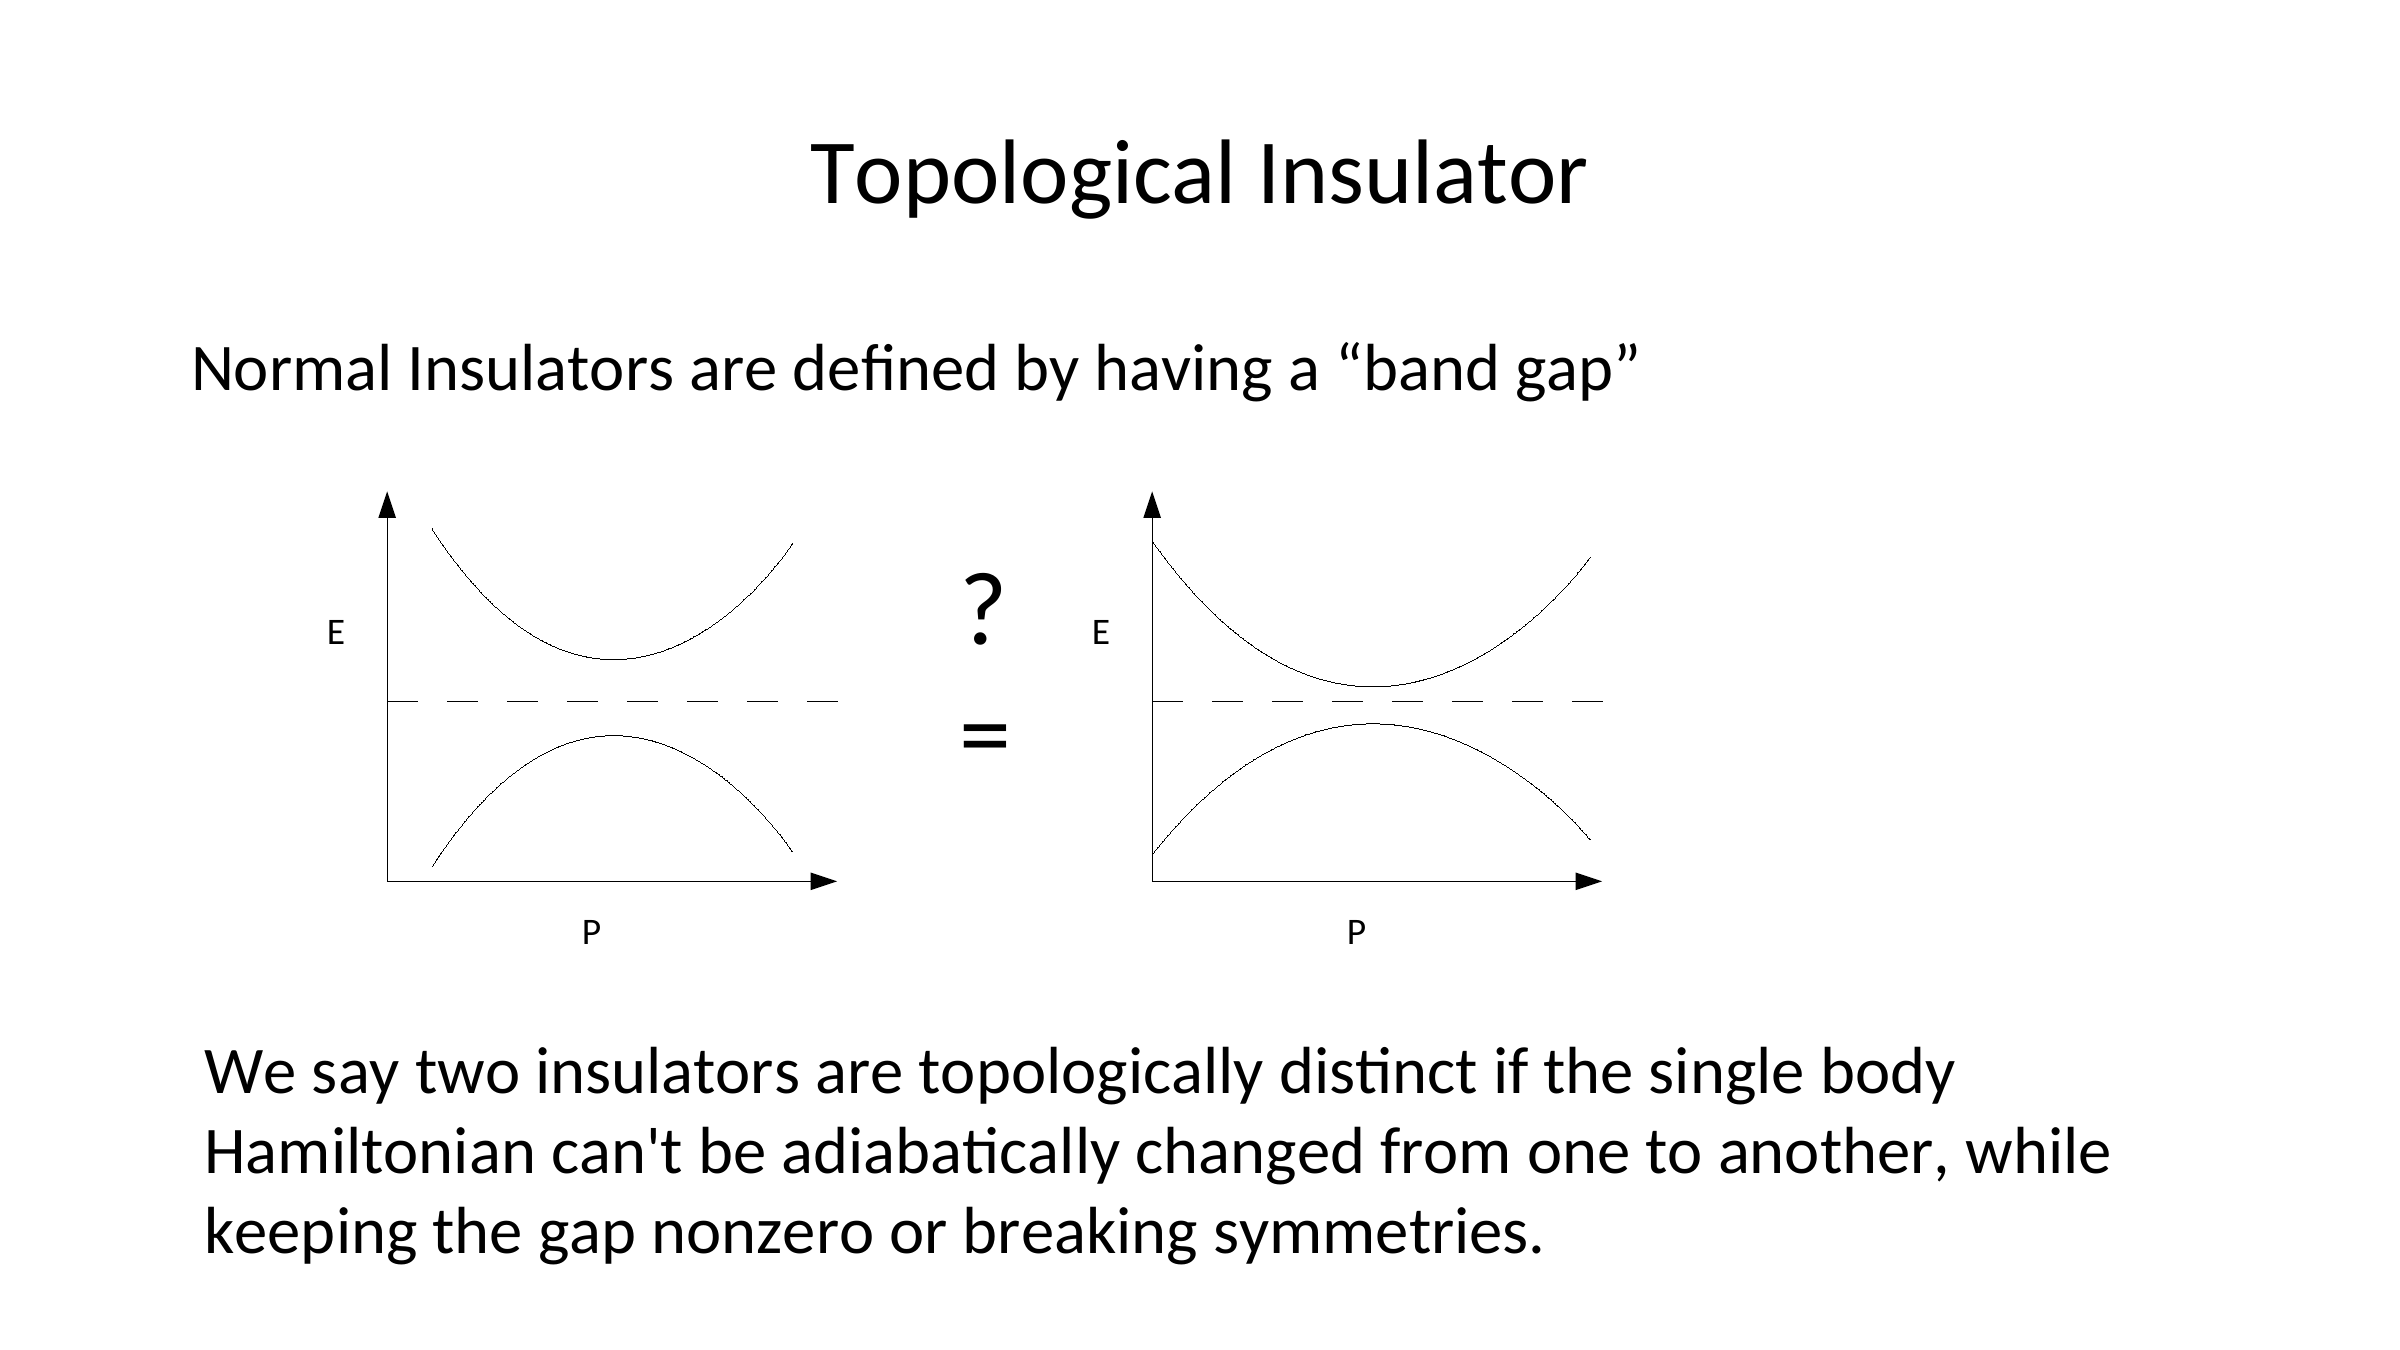

# Topological Insulator
Normal Insulators are defined by having a “band gap”
?
=
E
E
P
P
We say two insulators are topologically distinct if the single body Hamiltonian can't be adiabatically changed from one to another, while keeping the gap nonzero or breaking symmetries.